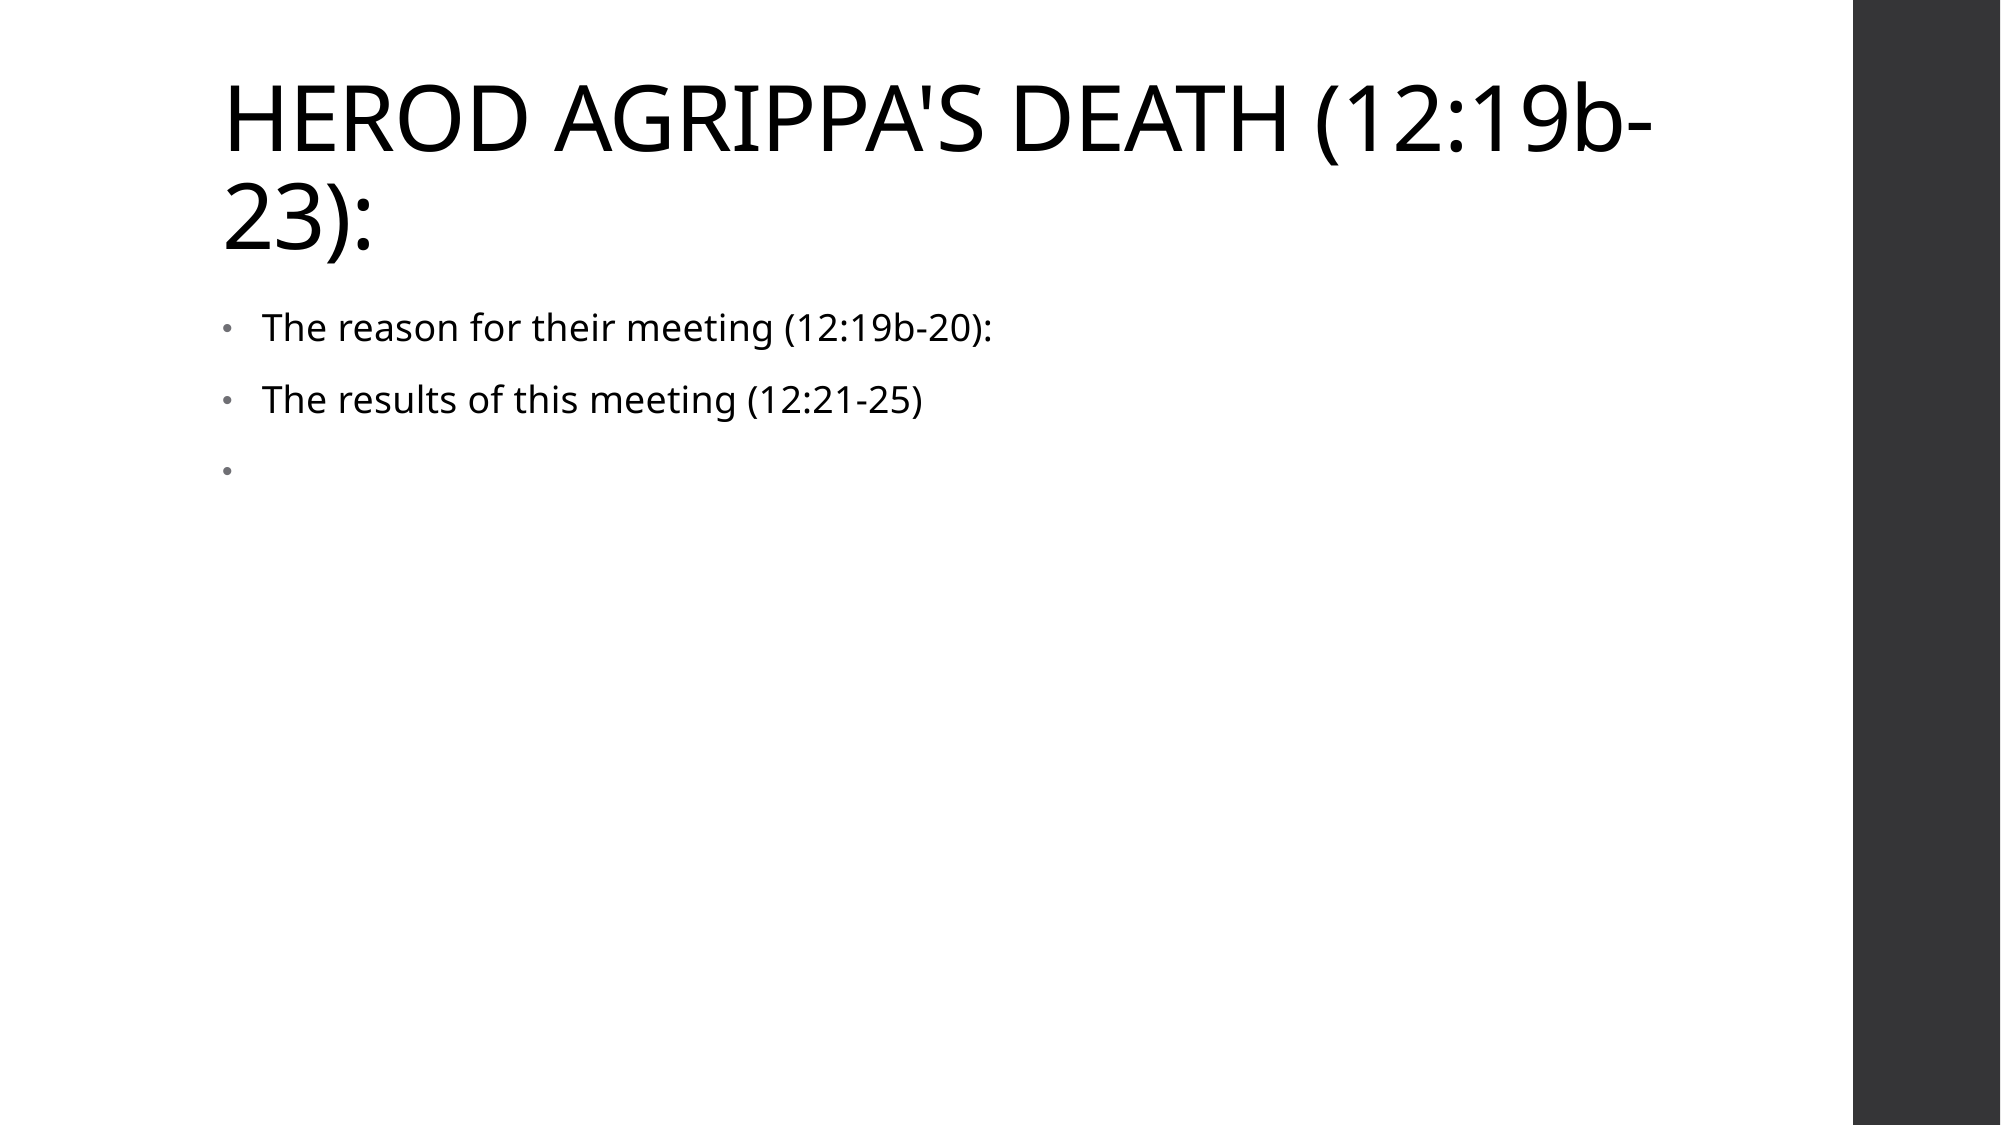

# HEROD AGRIPPA'S DEATH (12:19b-23):
 The reason for their meeting (12:19b-20):
 The results of this meeting (12:21-25)